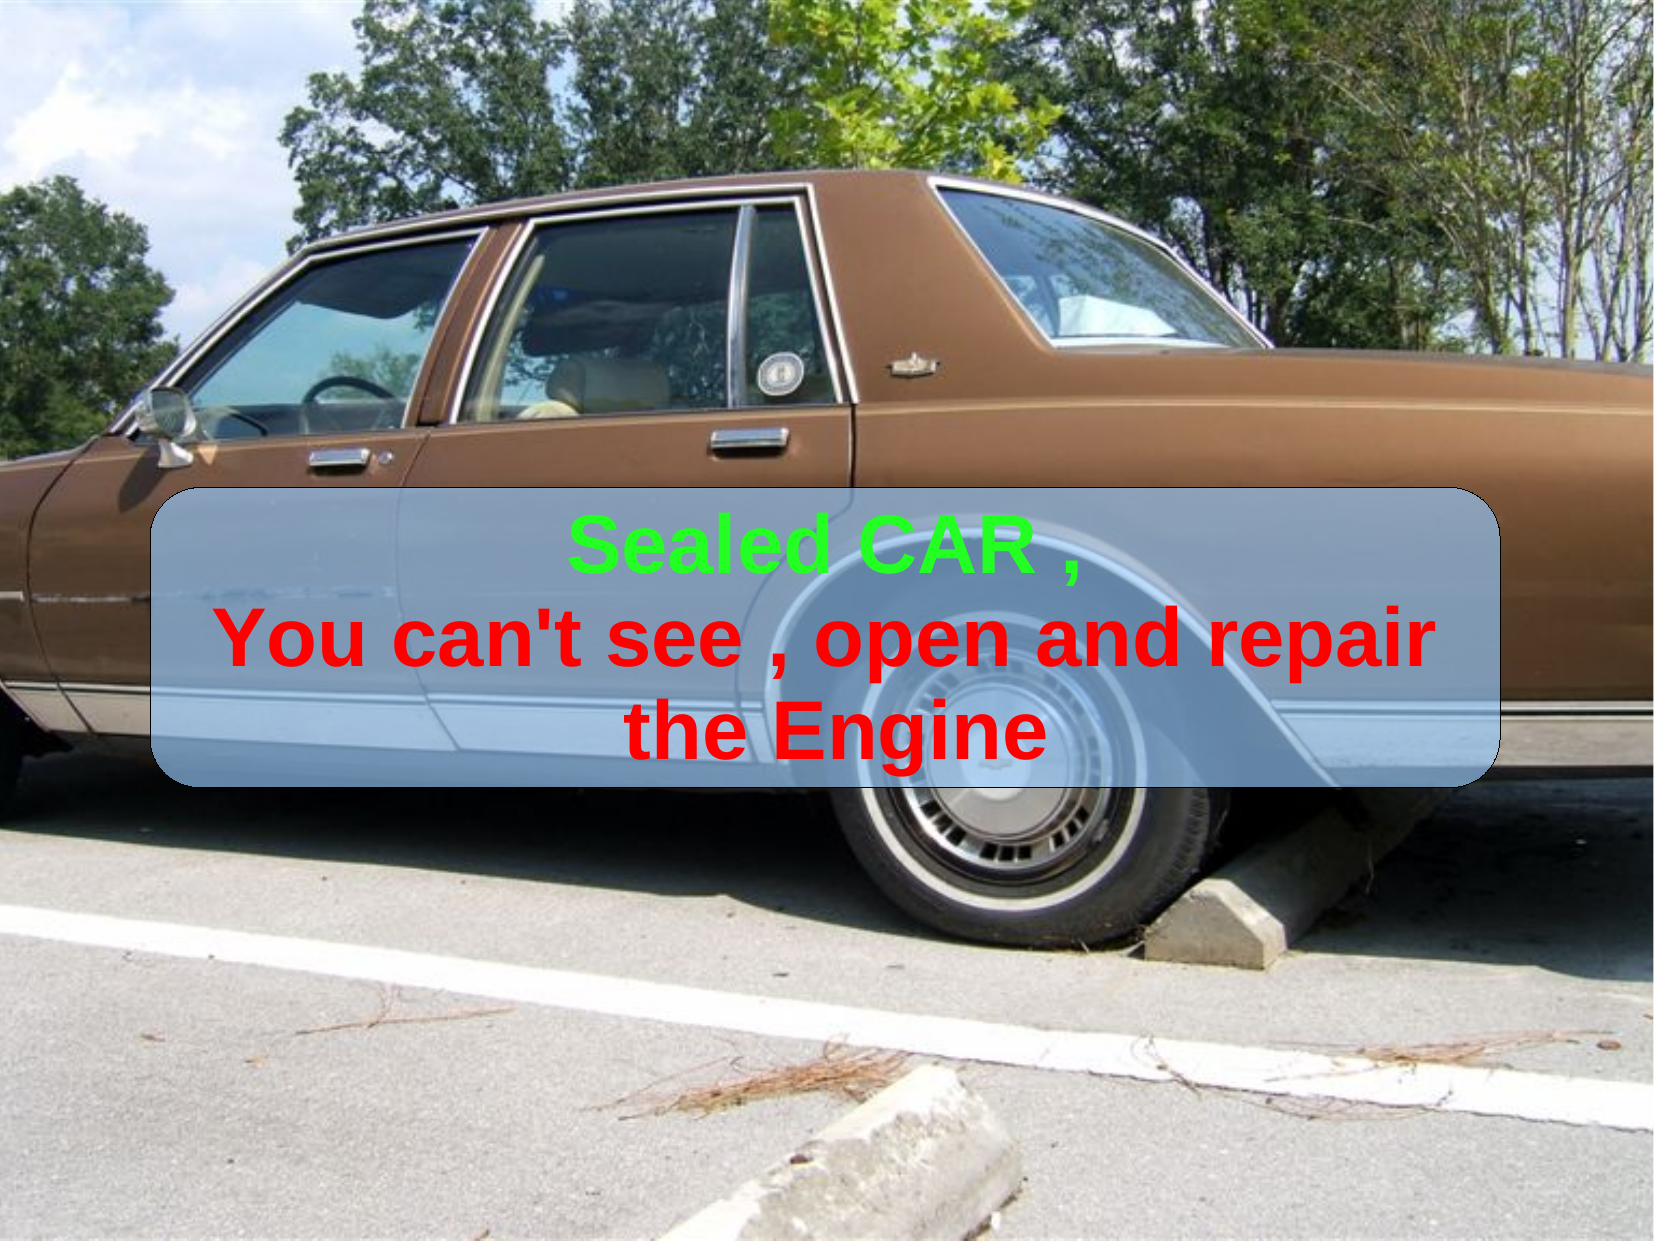

Sealed CAR ,
You can't see , open and repair
 the Engine